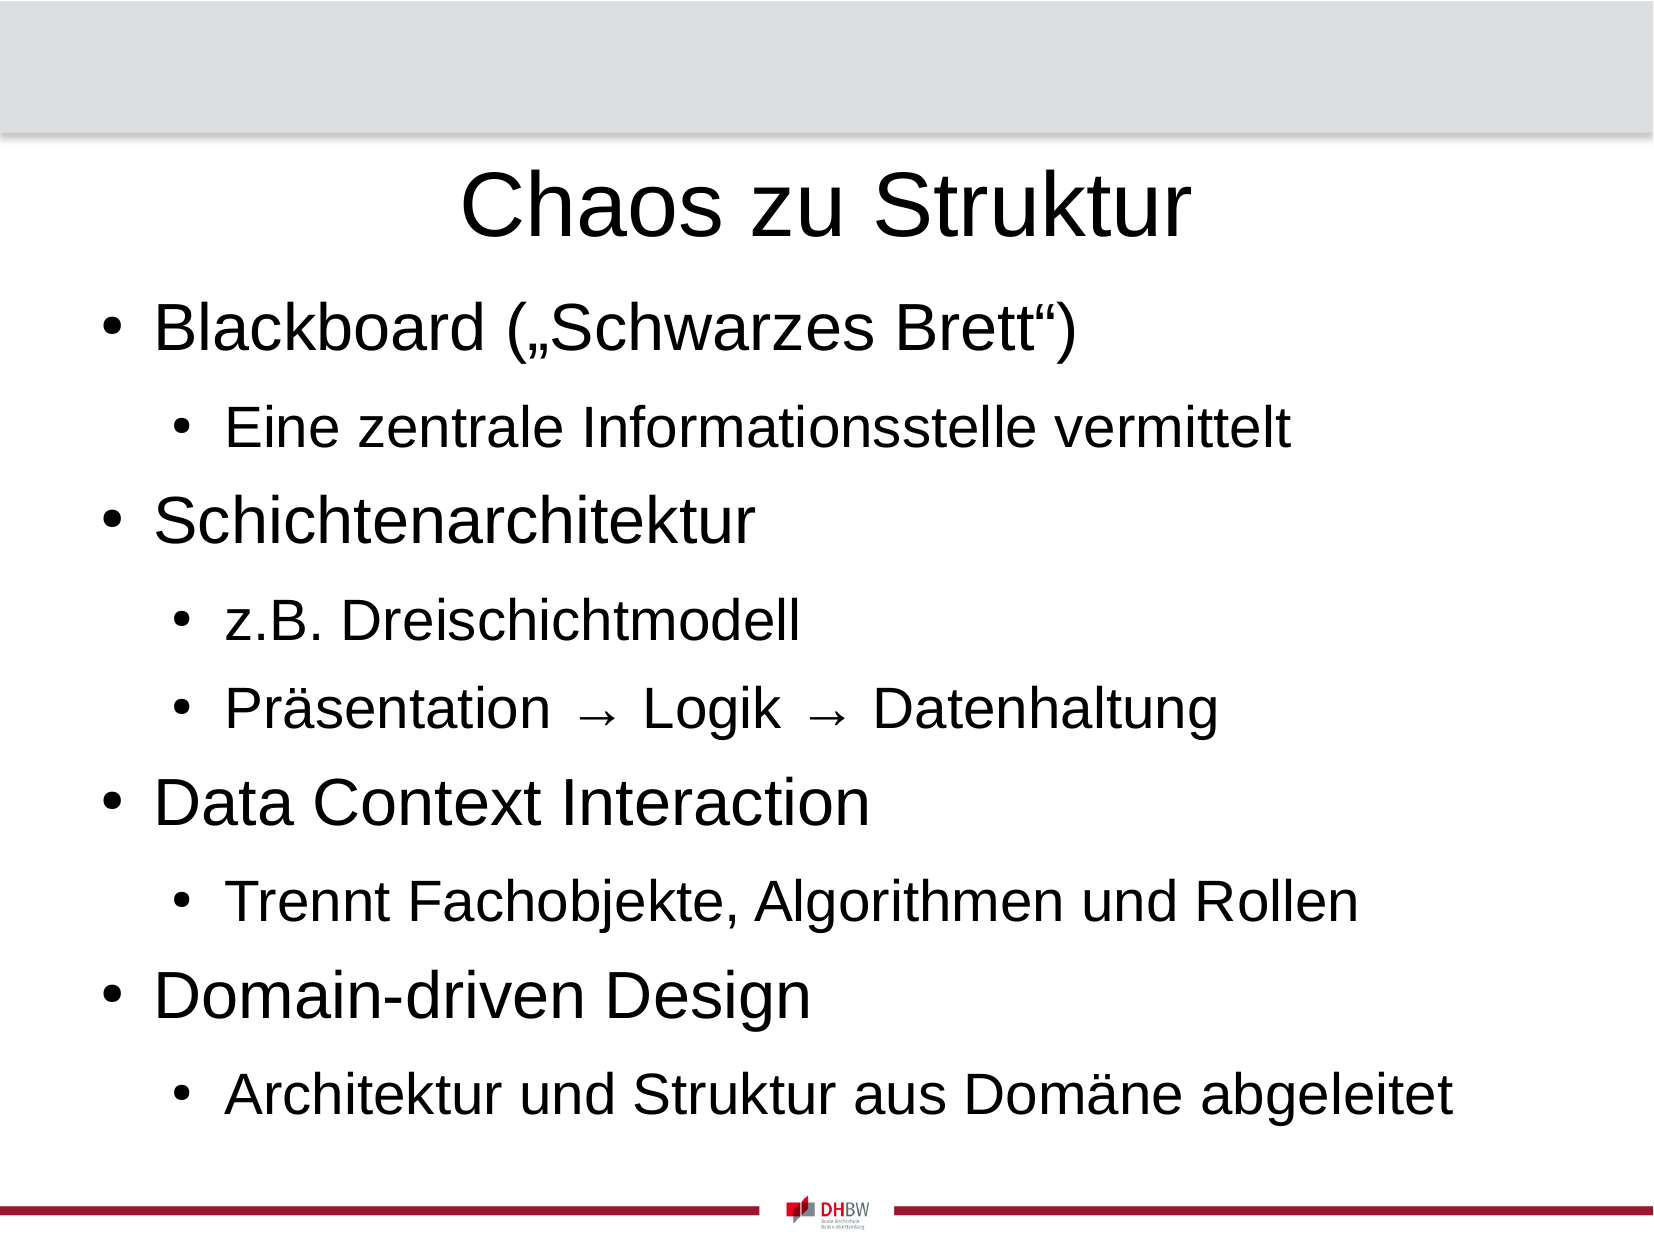

# Chaos zu Struktur
Blackboard („Schwarzes Brett“)
Eine zentrale Informationsstelle vermittelt
Schichtenarchitektur
z.B. Dreischichtmodell
Präsentation → Logik → Datenhaltung
Data Context Interaction
Trennt Fachobjekte, Algorithmen und Rollen
Domain-driven Design
Architektur und Struktur aus Domäne abgeleitet